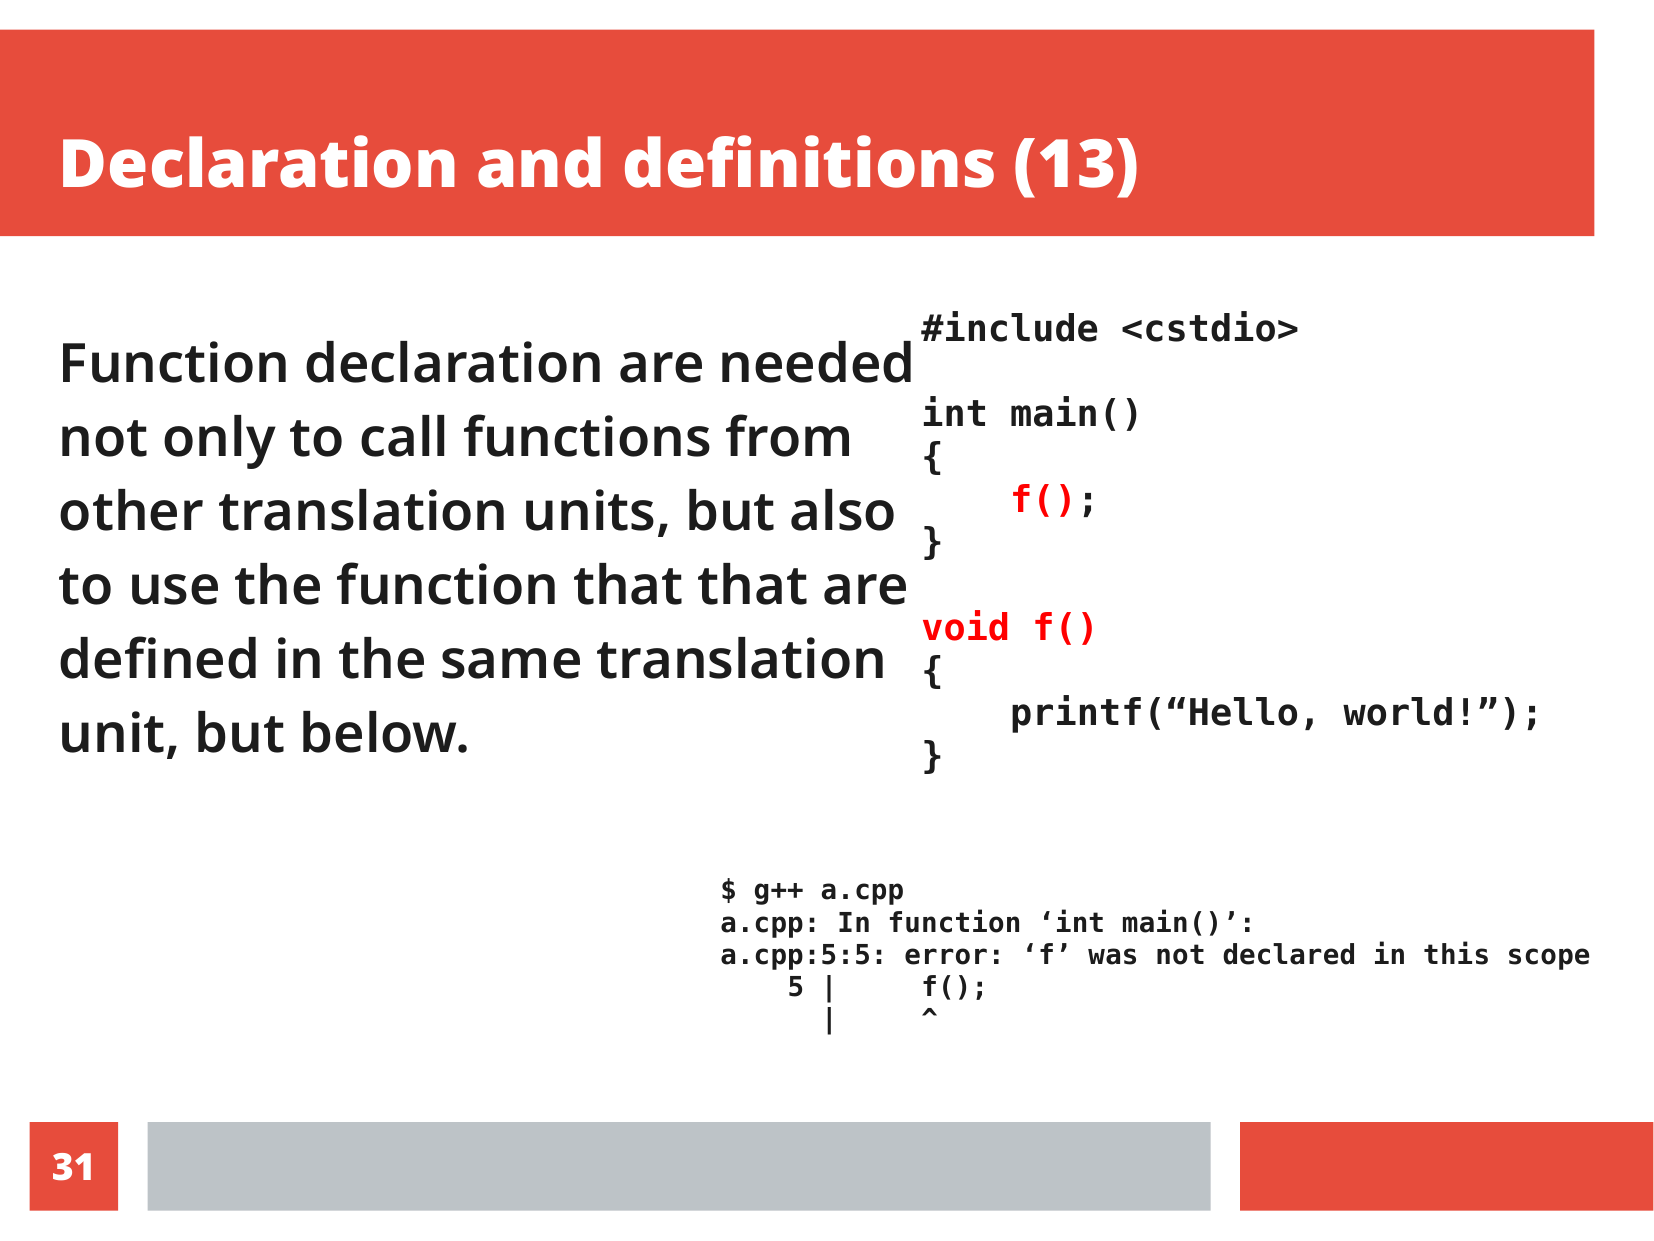

# Declaration and definitions (13)
#include <cstdio>
int main()
{
 f();
}
void f()
{
 printf(“Hello, world!”);
}
Function declaration are needed not only to call functions from other translation units, but also to use the function that that are defined in the same translation unit, but below.
$ g++ a.cpp
a.cpp: In function ‘int main()’:
a.cpp:5:5: error: ‘f’ was not declared in this scope
 5 | f();
 | ^
31